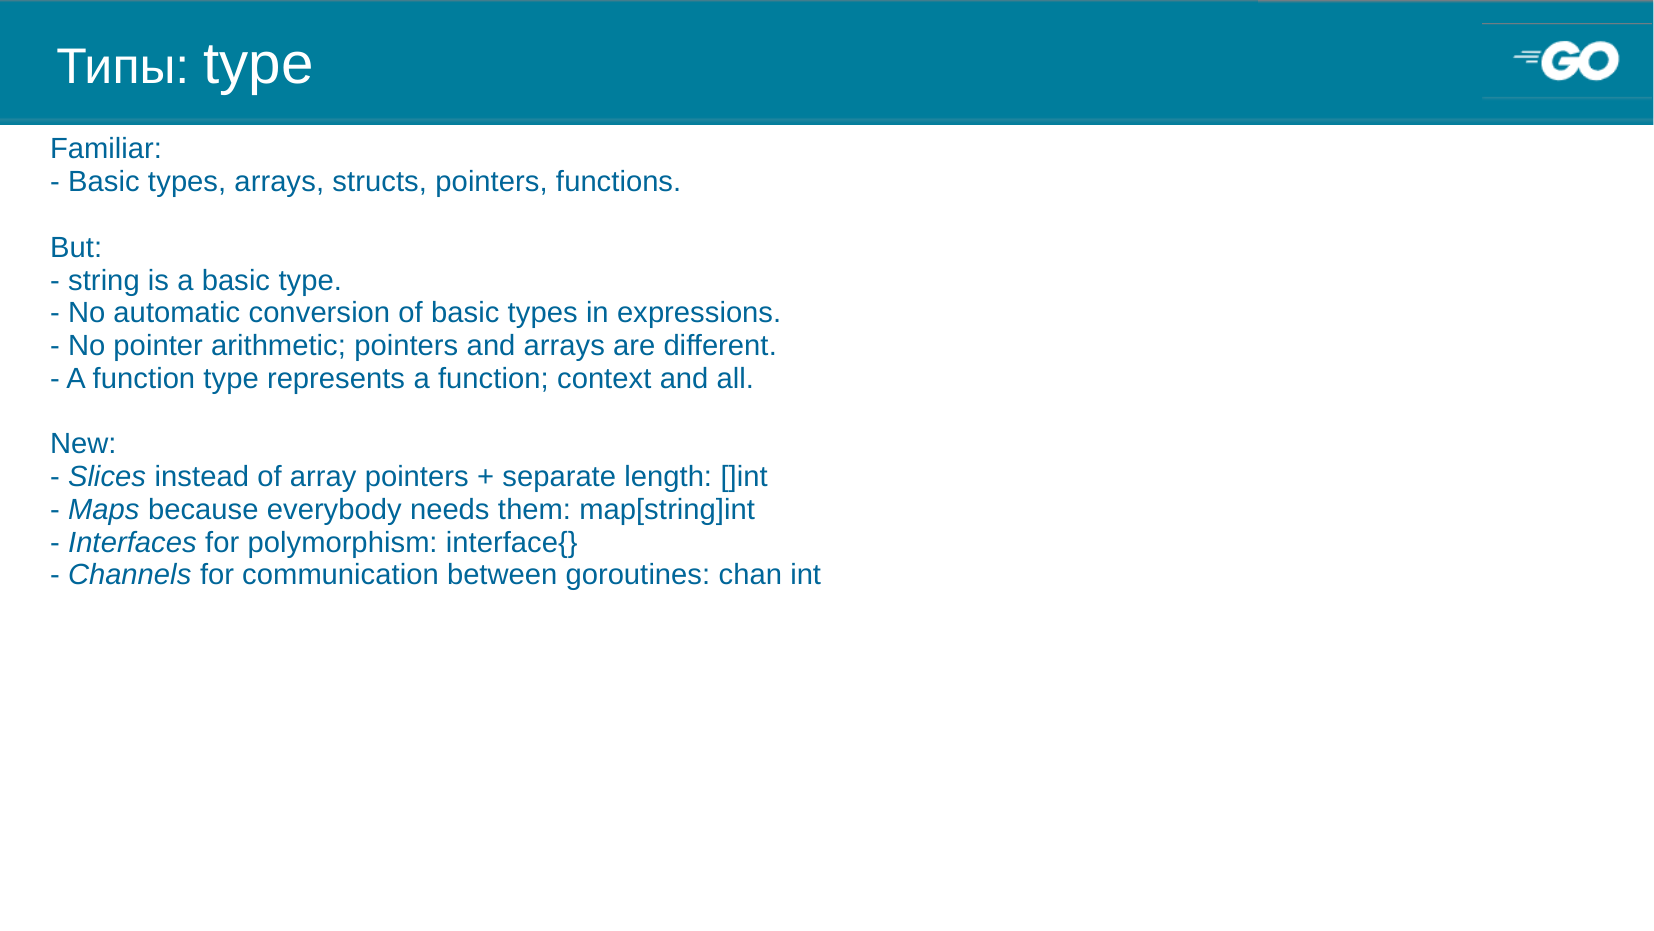

Типы: type
Familiar:
- Basic types, arrays, structs, pointers, functions.
But:
- string is a basic type.
- No automatic conversion of basic types in expressions.
- No pointer arithmetic; pointers and arrays are different.
- A function type represents a function; context and all.
New:
- Slices instead of array pointers + separate length: []int
- Maps because everybody needs them: map[string]int
- Interfaces for polymorphism: interface{}
- Channels for communication between goroutines: chan int